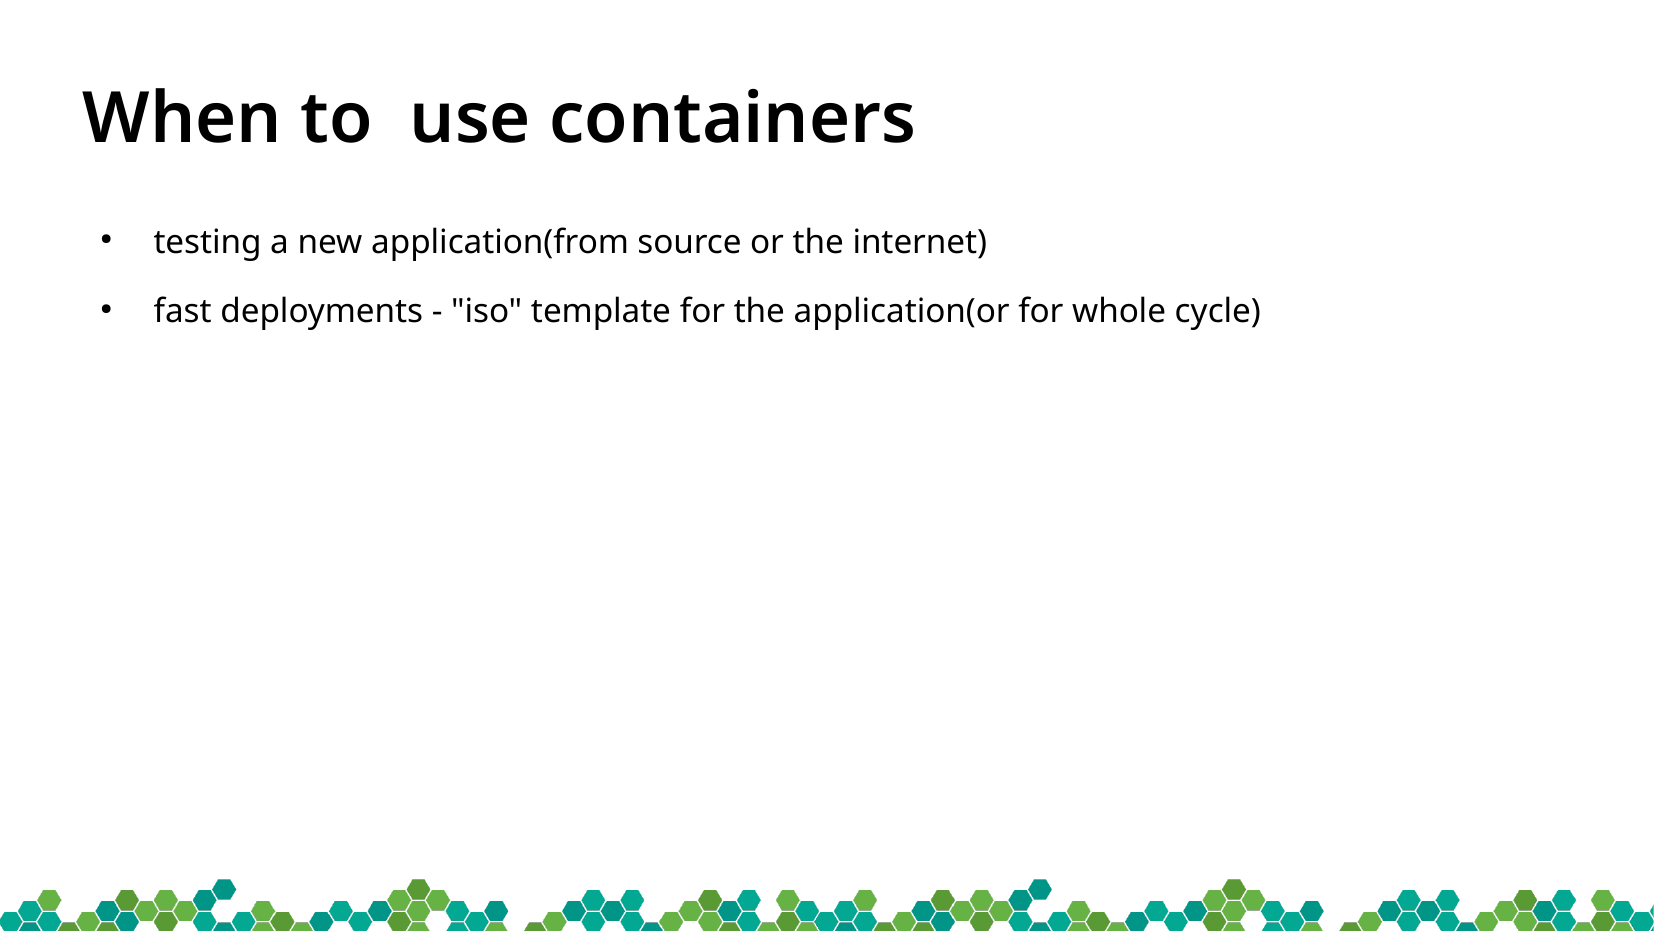

# When to use containers
testing a new application(from source or the internet)
fast deployments - "iso" template for the application(or for whole cycle)